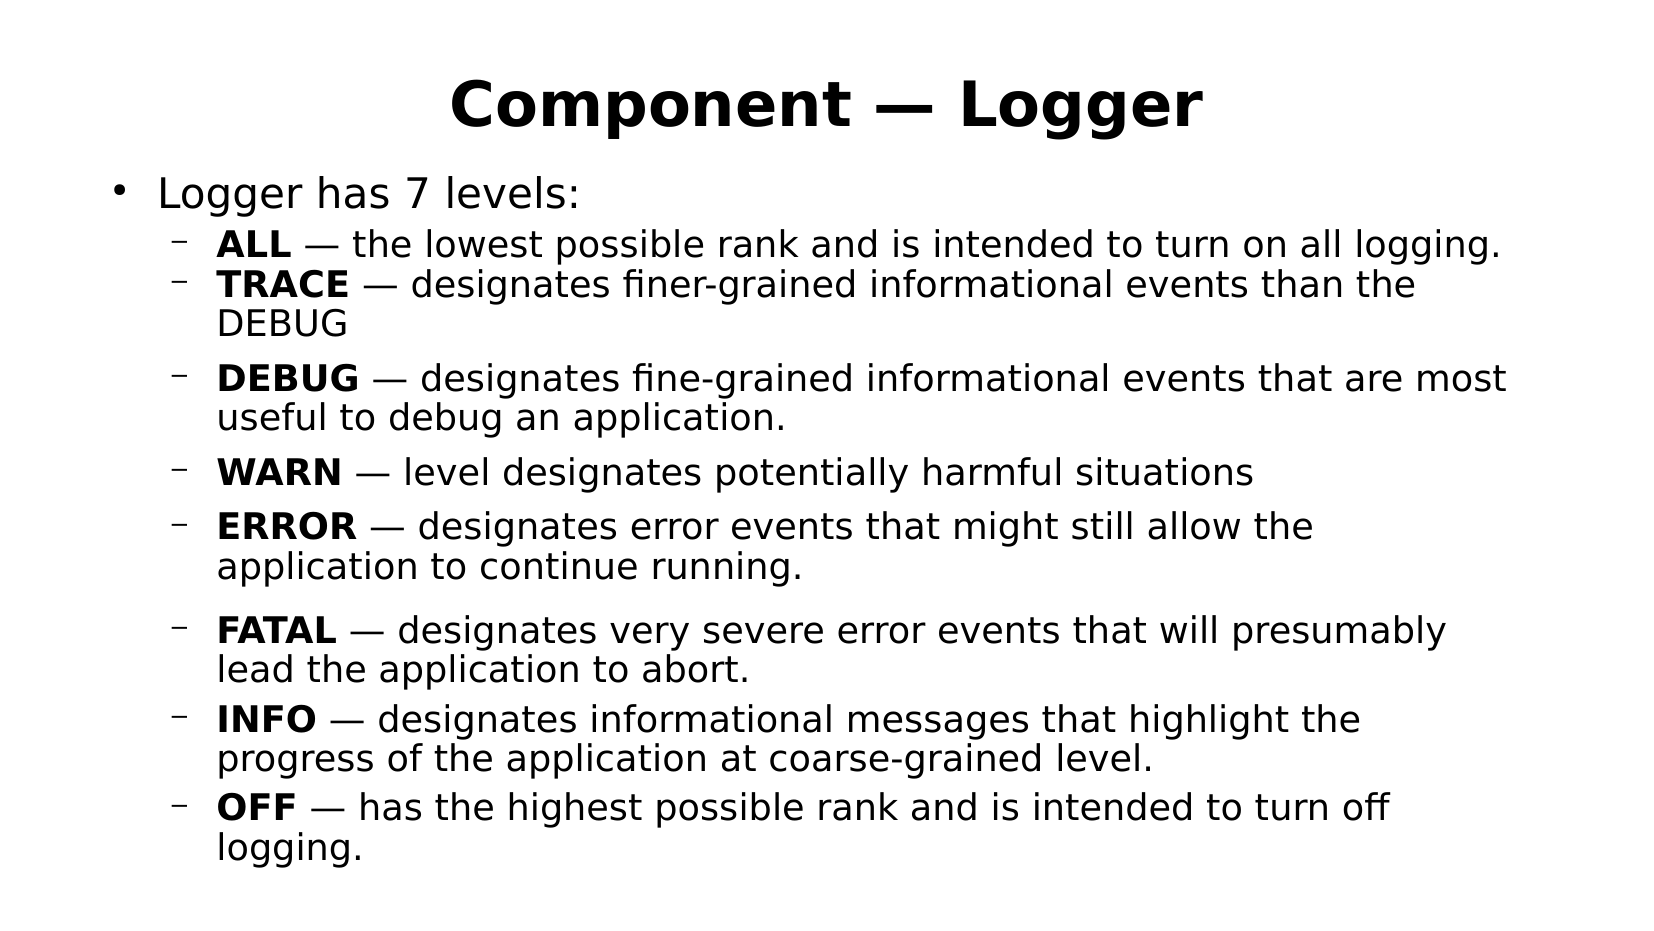

# Component — Logger
Logger has 7 levels:
ALL — the lowest possible rank and is intended to turn on all logging.
TRACE — designates finer-grained informational events than the DEBUG
DEBUG — designates fine-grained informational events that are most useful to debug an application.
WARN — level designates potentially harmful situations
ERROR — designates error events that might still allow the application to continue running.
FATAL — designates very severe error events that will presumably lead the application to abort.
INFO — designates informational messages that highlight the progress of the application at coarse-grained level.
OFF — has the highest possible rank and is intended to turn off logging.